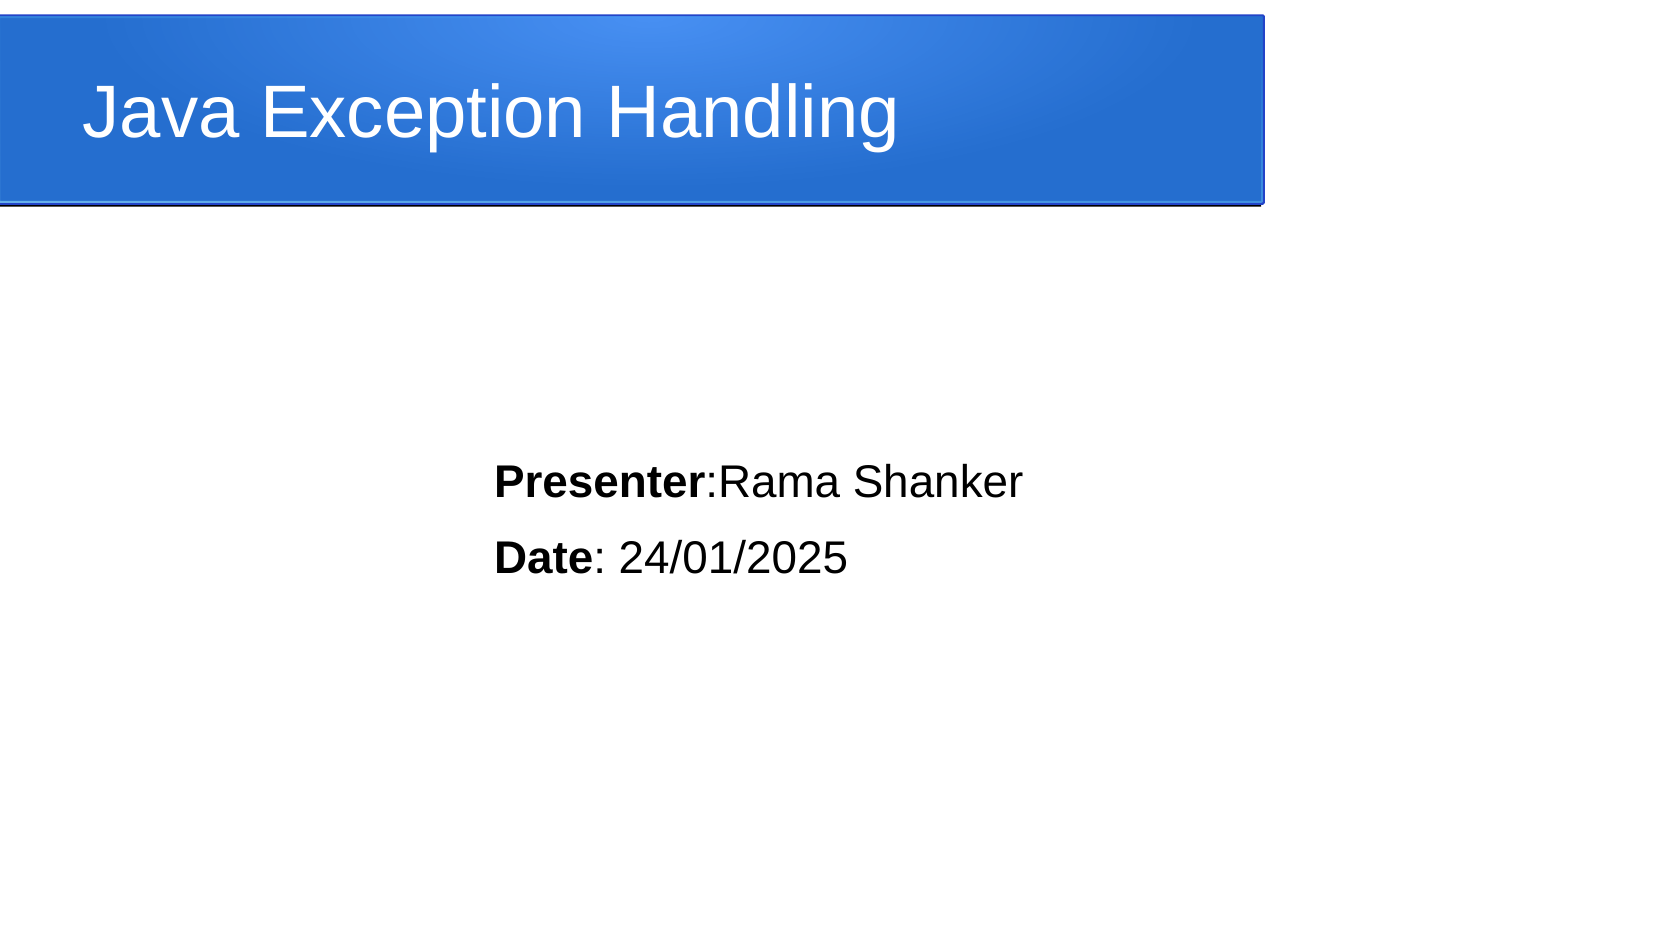

# Java Exception Handling
Presenter:Rama Shanker
Date: 24/01/2025